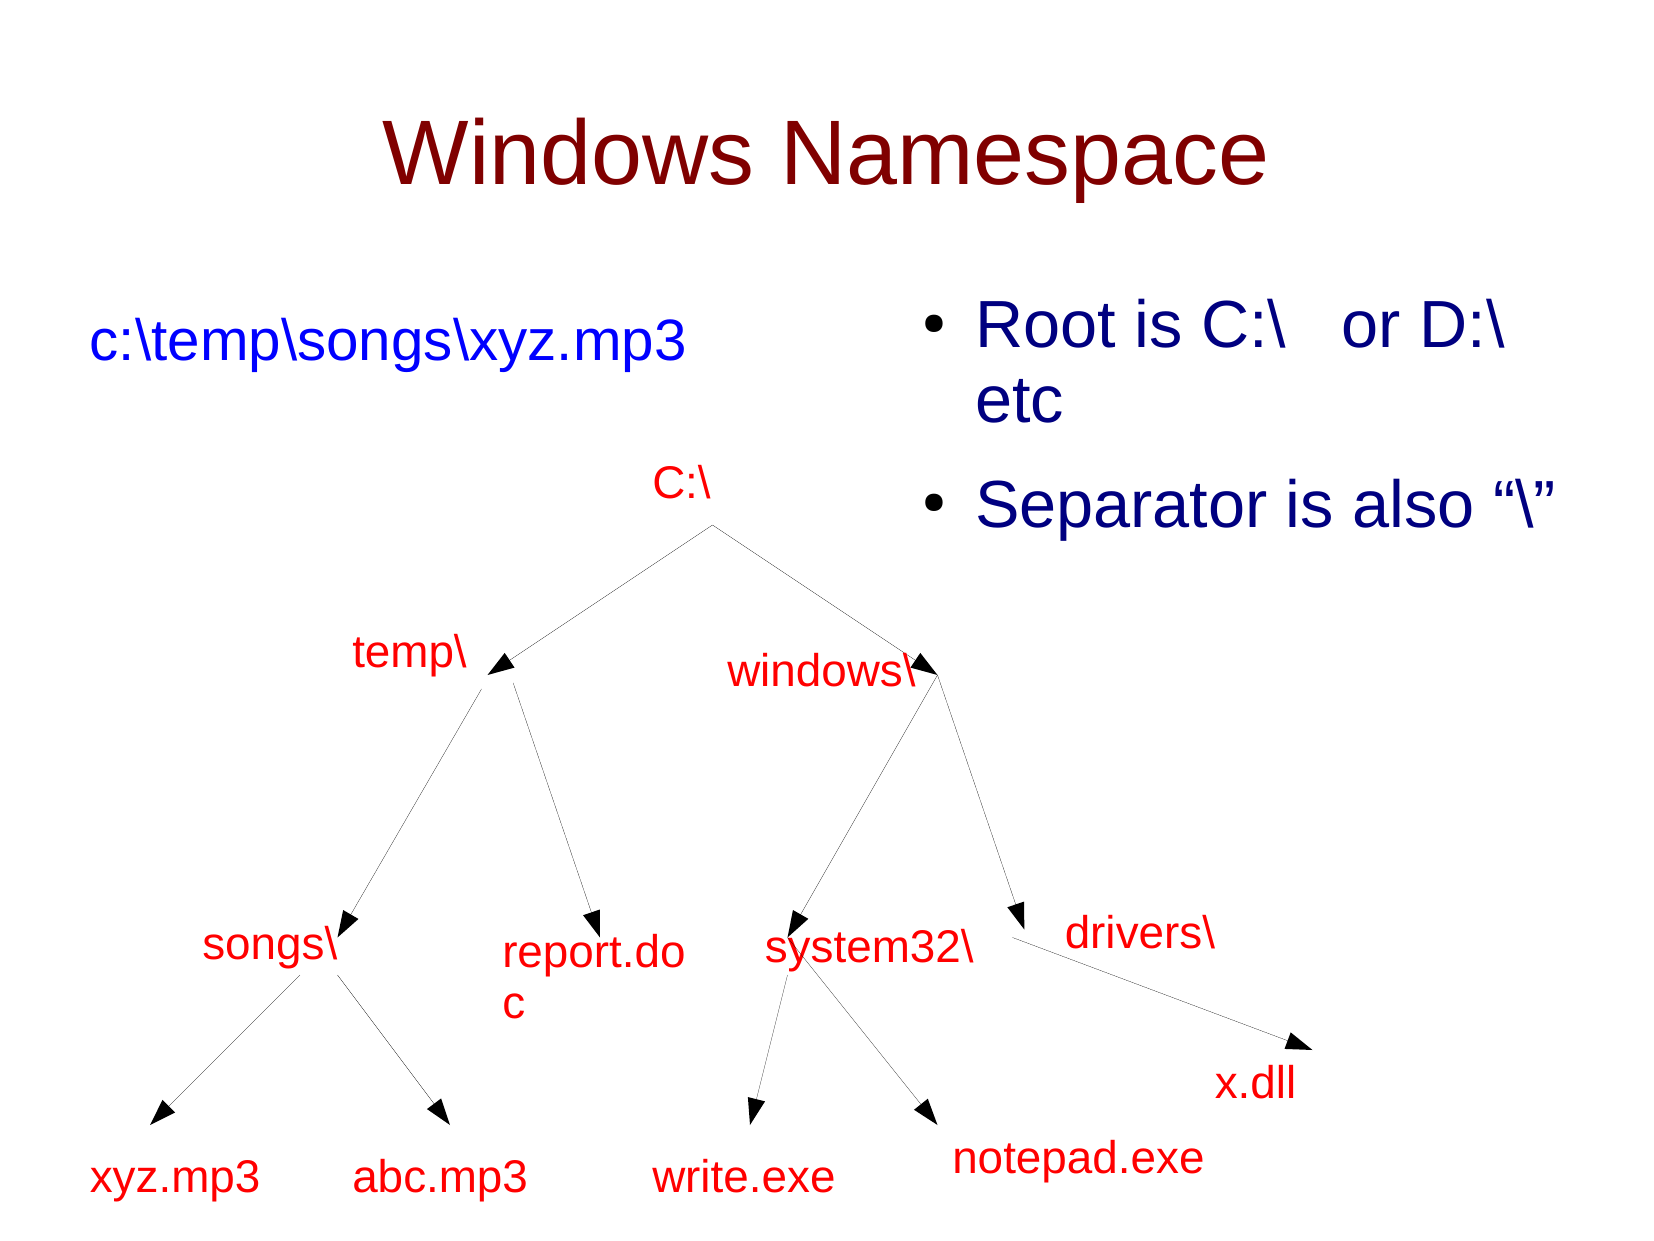

# Windows Namespace
Root is C:\ or D:\ etc
Separator is also “\”
c:\temp\songs\xyz.mp3
C:\
temp\
windows\
drivers\
songs\
system32\
report.doc
x.dll
notepad.exe
xyz.mp3
abc.mp3
write.exe